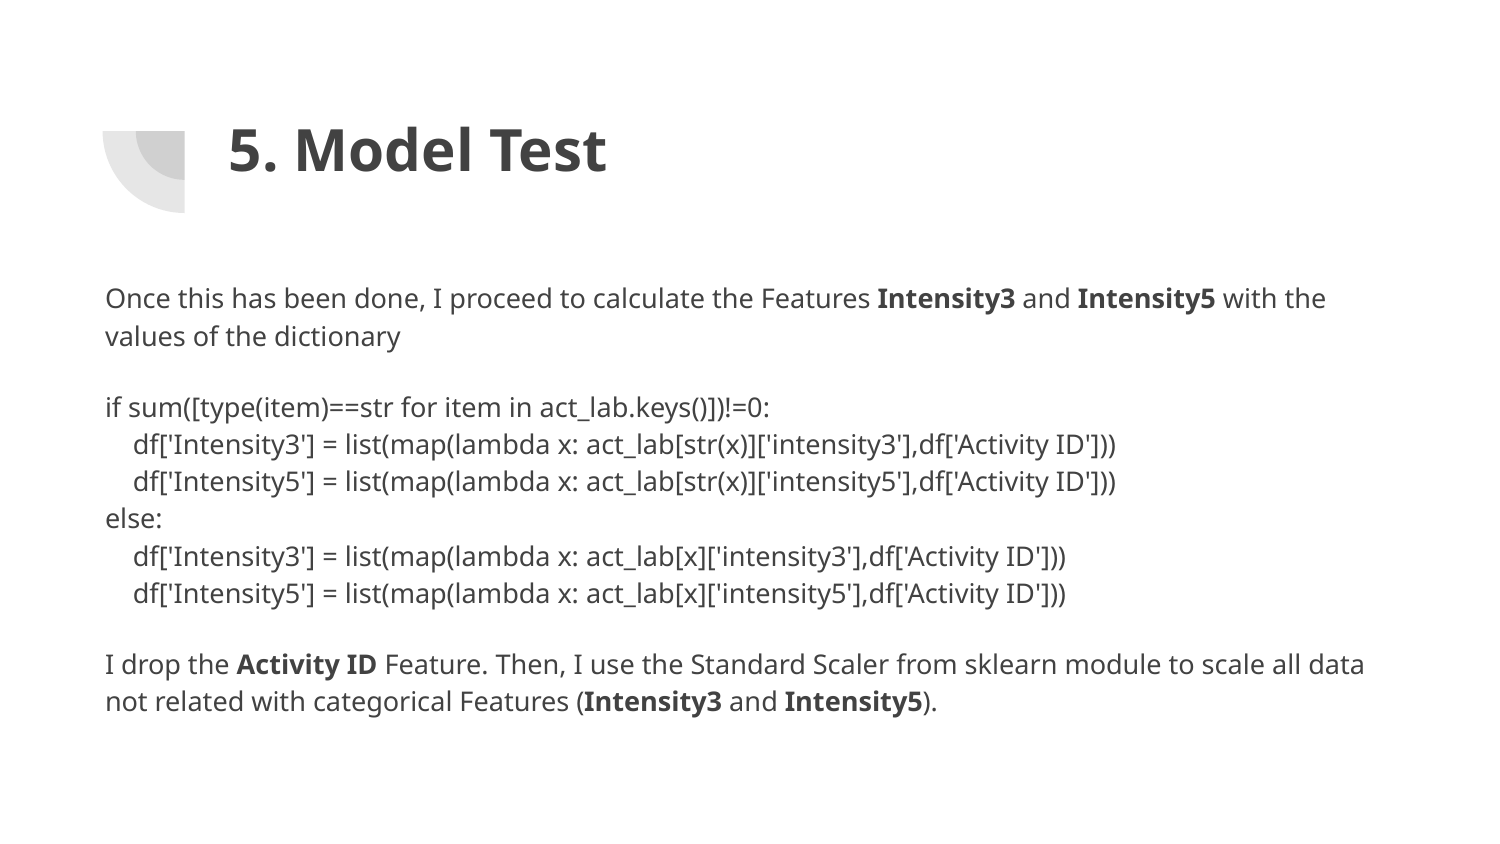

5. Model Test
# Once this has been done, I proceed to calculate the Features Intensity3 and Intensity5 with the values of the dictionary
if sum([type(item)==str for item in act_lab.keys()])!=0:
 df['Intensity3'] = list(map(lambda x: act_lab[str(x)]['intensity3'],df['Activity ID']))
 df['Intensity5'] = list(map(lambda x: act_lab[str(x)]['intensity5'],df['Activity ID']))
else:
 df['Intensity3'] = list(map(lambda x: act_lab[x]['intensity3'],df['Activity ID']))
 df['Intensity5'] = list(map(lambda x: act_lab[x]['intensity5'],df['Activity ID']))
I drop the Activity ID Feature. Then, I use the Standard Scaler from sklearn module to scale all data not related with categorical Features (Intensity3 and Intensity5).